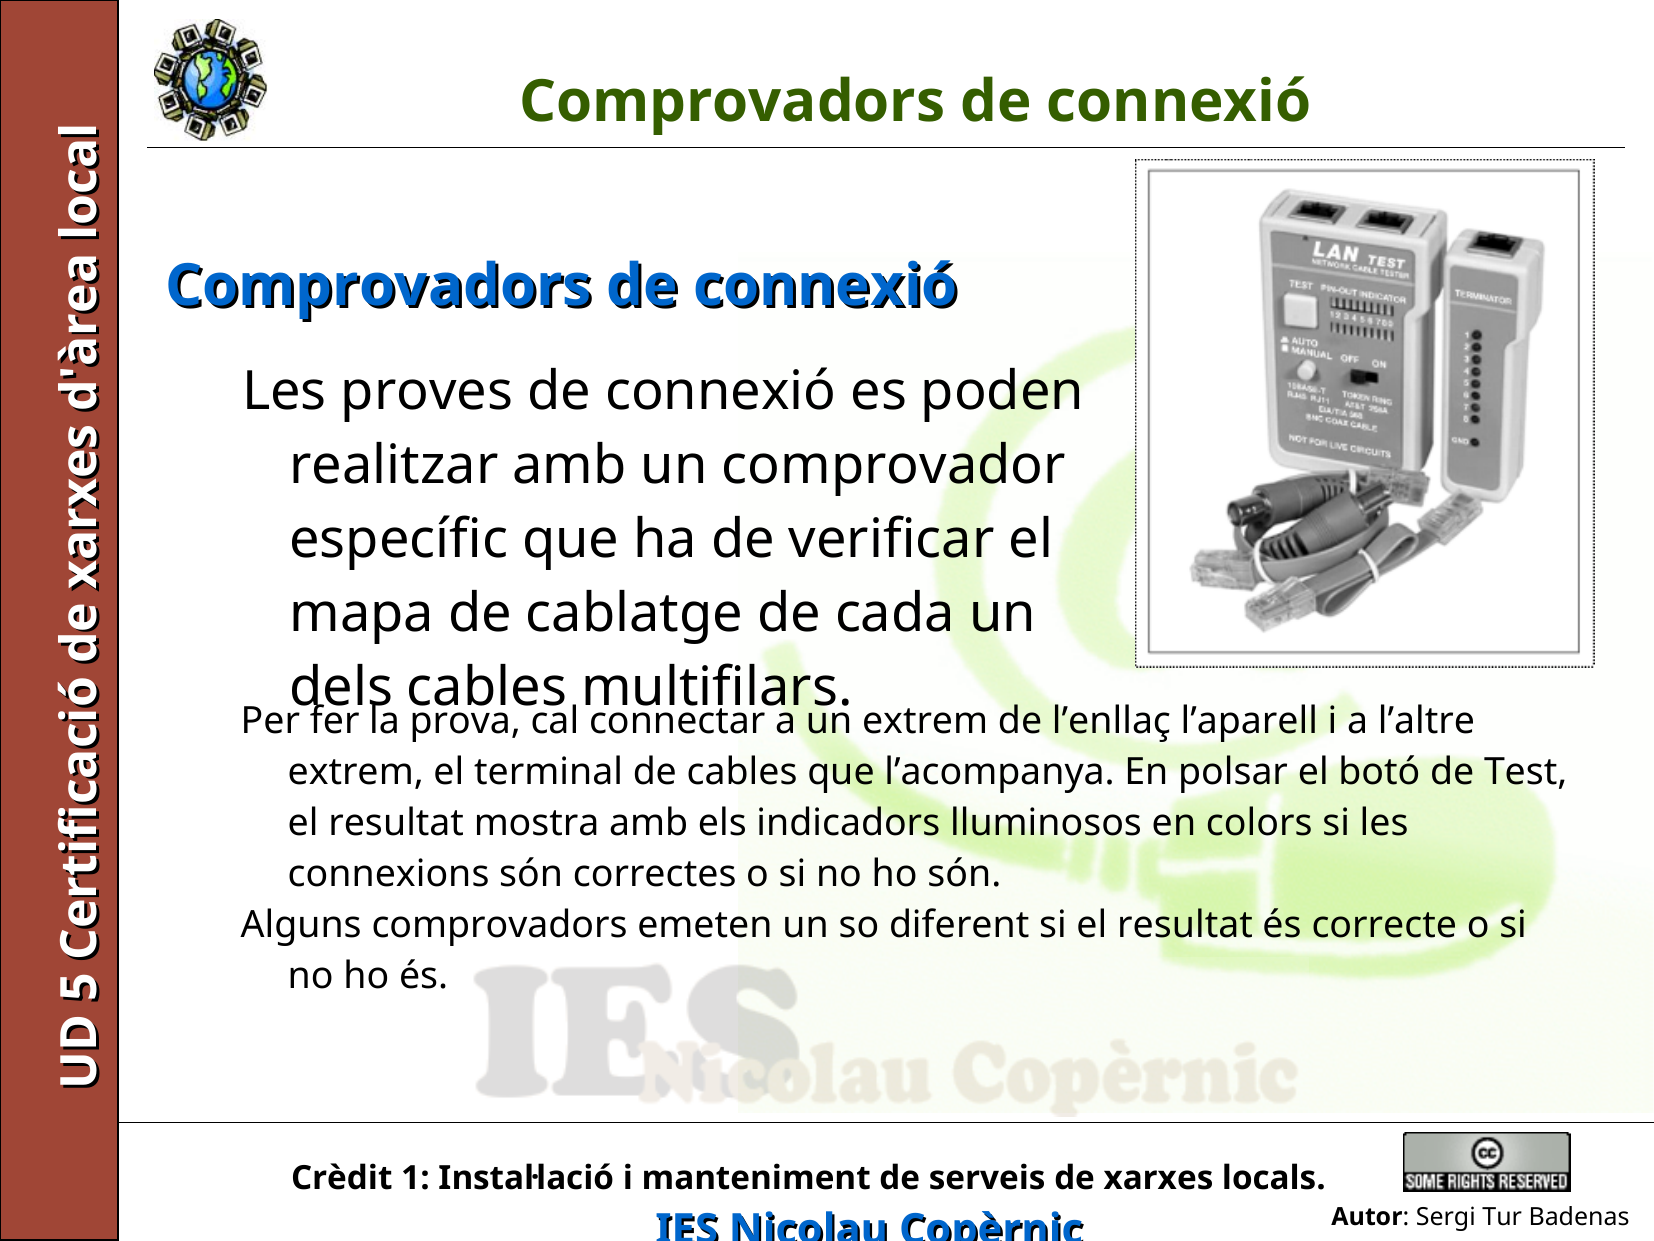

# Comprovadors de connexió
Comprovadors de connexió
Les proves de connexió es poden realitzar amb un comprovador específic que ha de verificar el mapa de cablatge de cada un dels cables multifilars.
Per fer la prova, cal connectar a un extrem de l’enllaç l’aparell i a l’altre extrem, el terminal de cables que l’acompanya. En polsar el botó de Test, el resultat mostra amb els indicadors lluminosos en colors si les connexions són correctes o si no ho són.
Alguns comprovadors emeten un so diferent si el resultat és correcte o si no ho és.